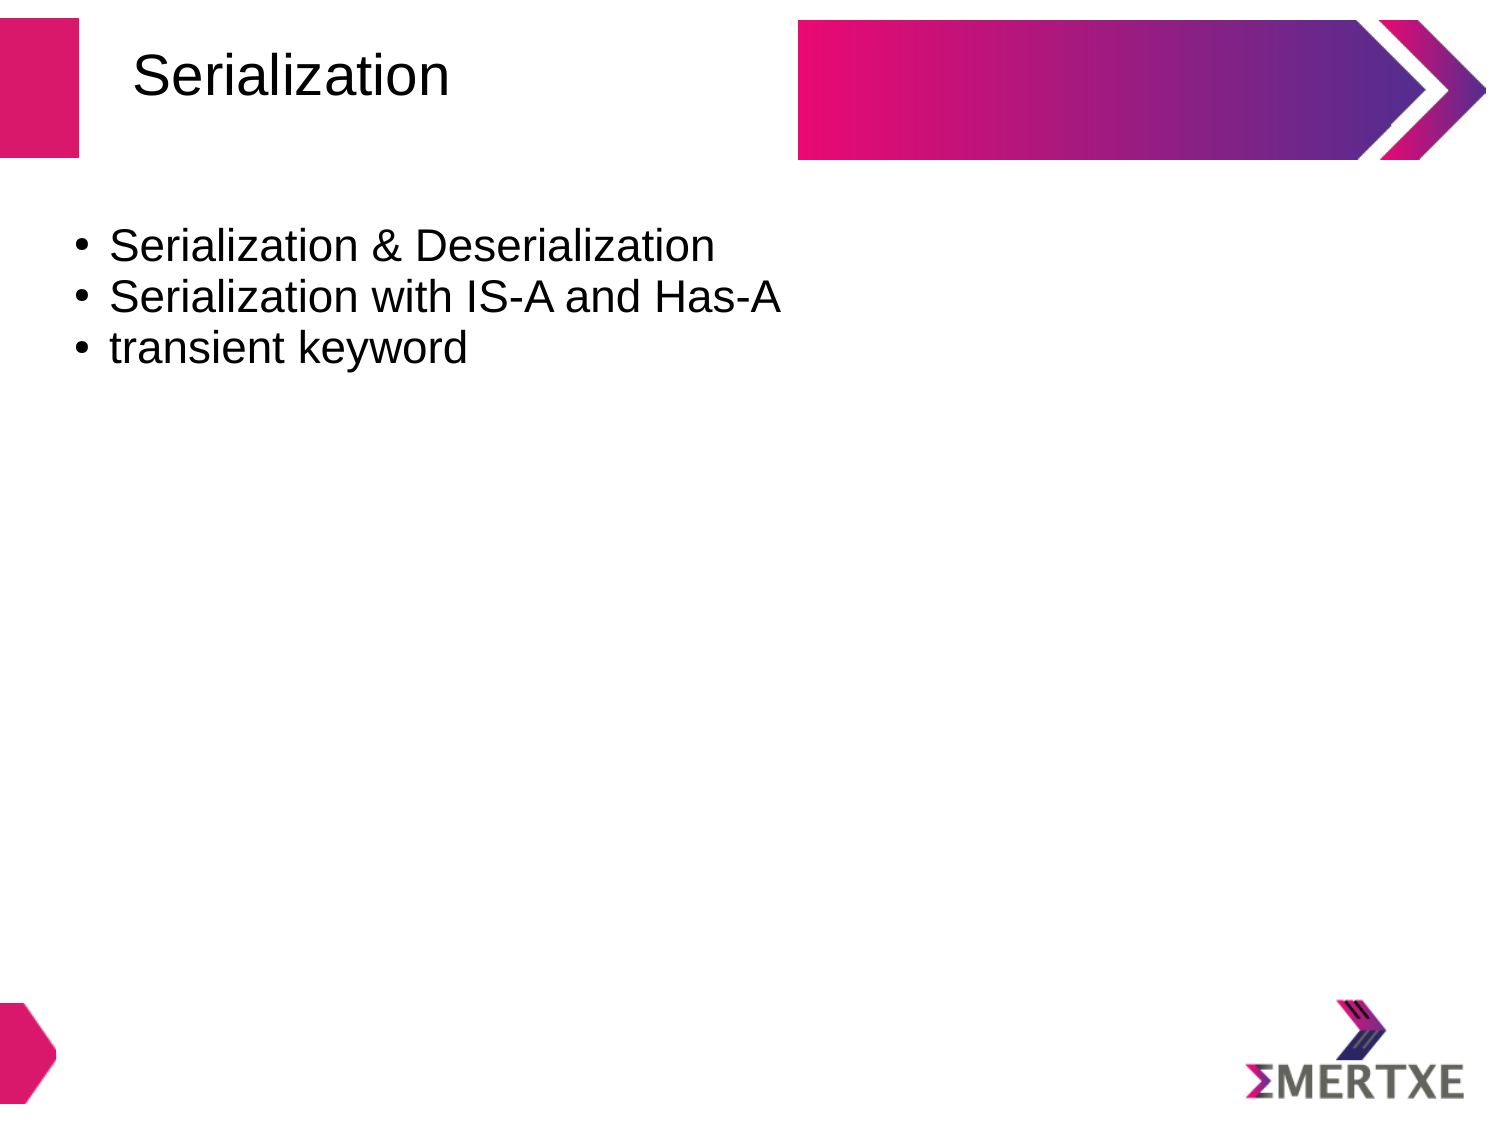

Serialization
Serialization & Deserialization
Serialization with IS-A and Has-A
transient keyword